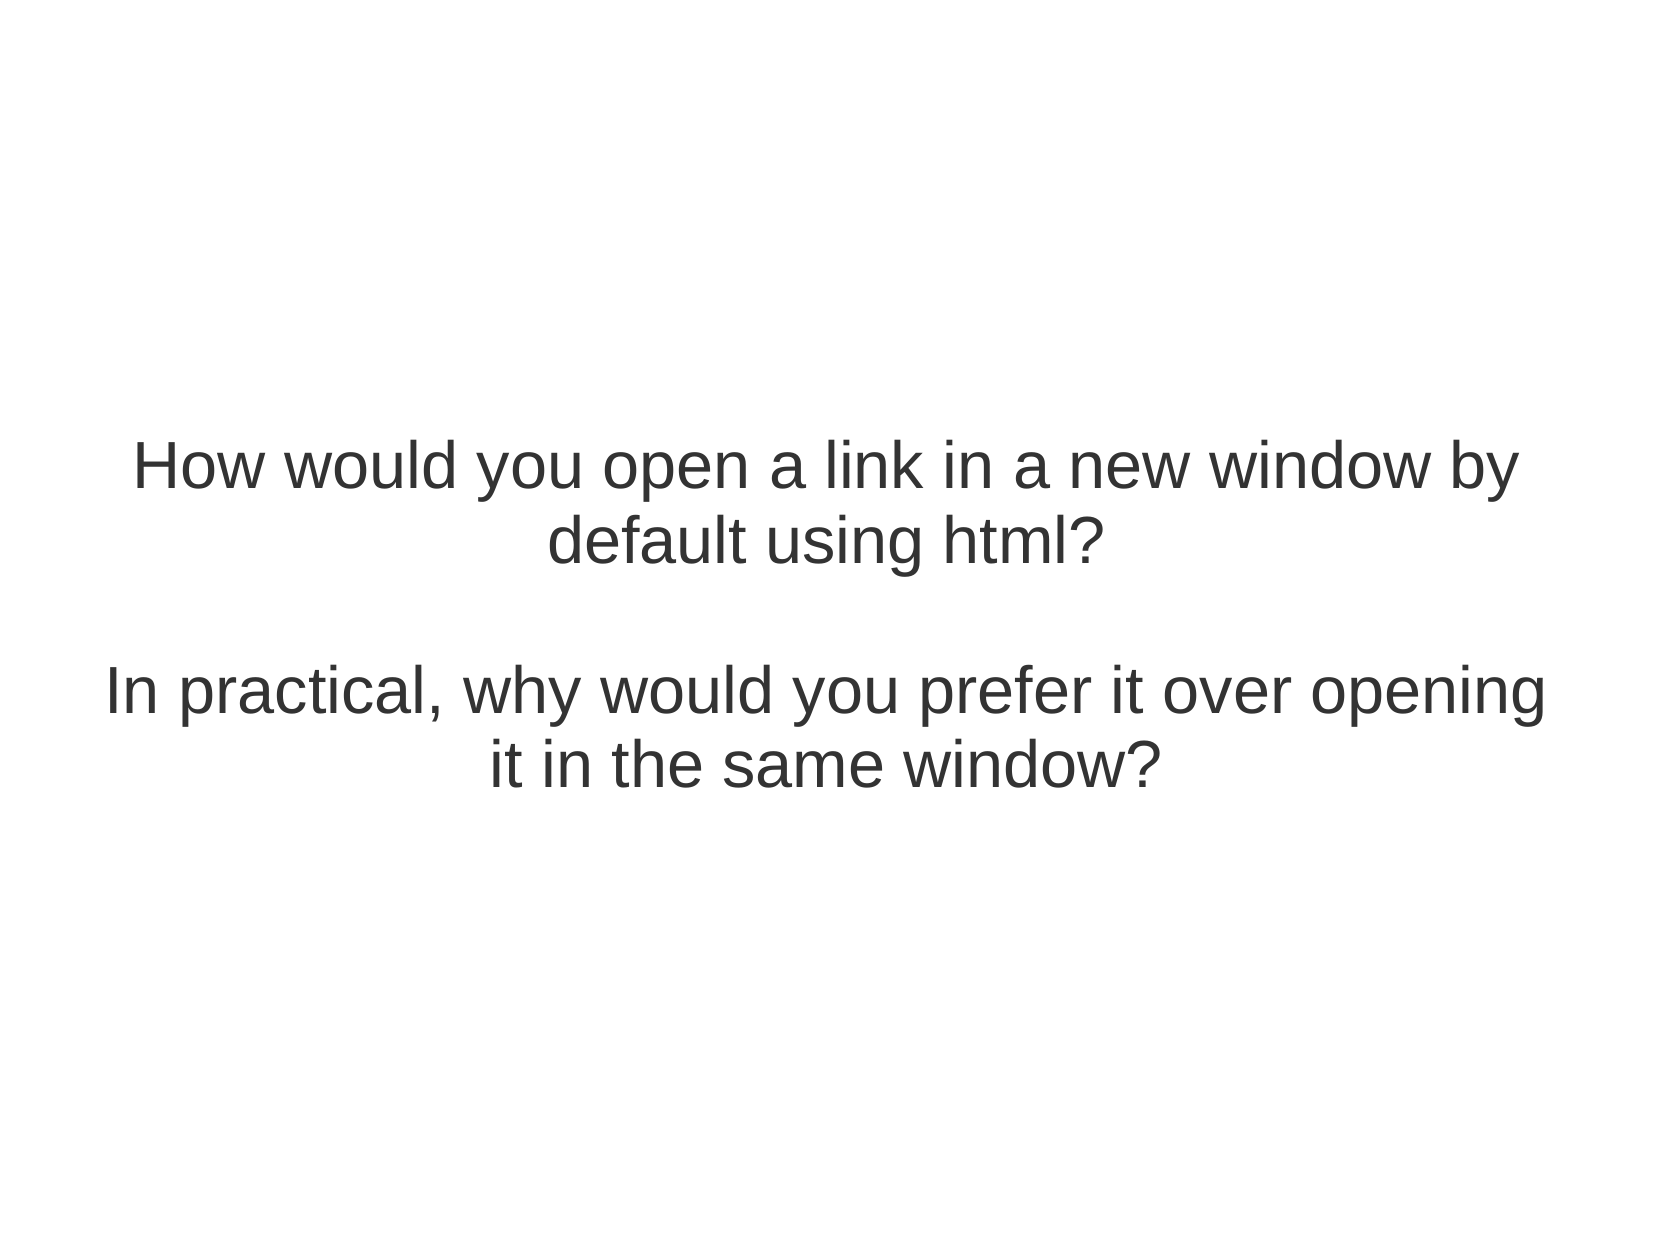

# How would you open a link in a new window by default using html?
In practical, why would you prefer it over opening it in the same window?